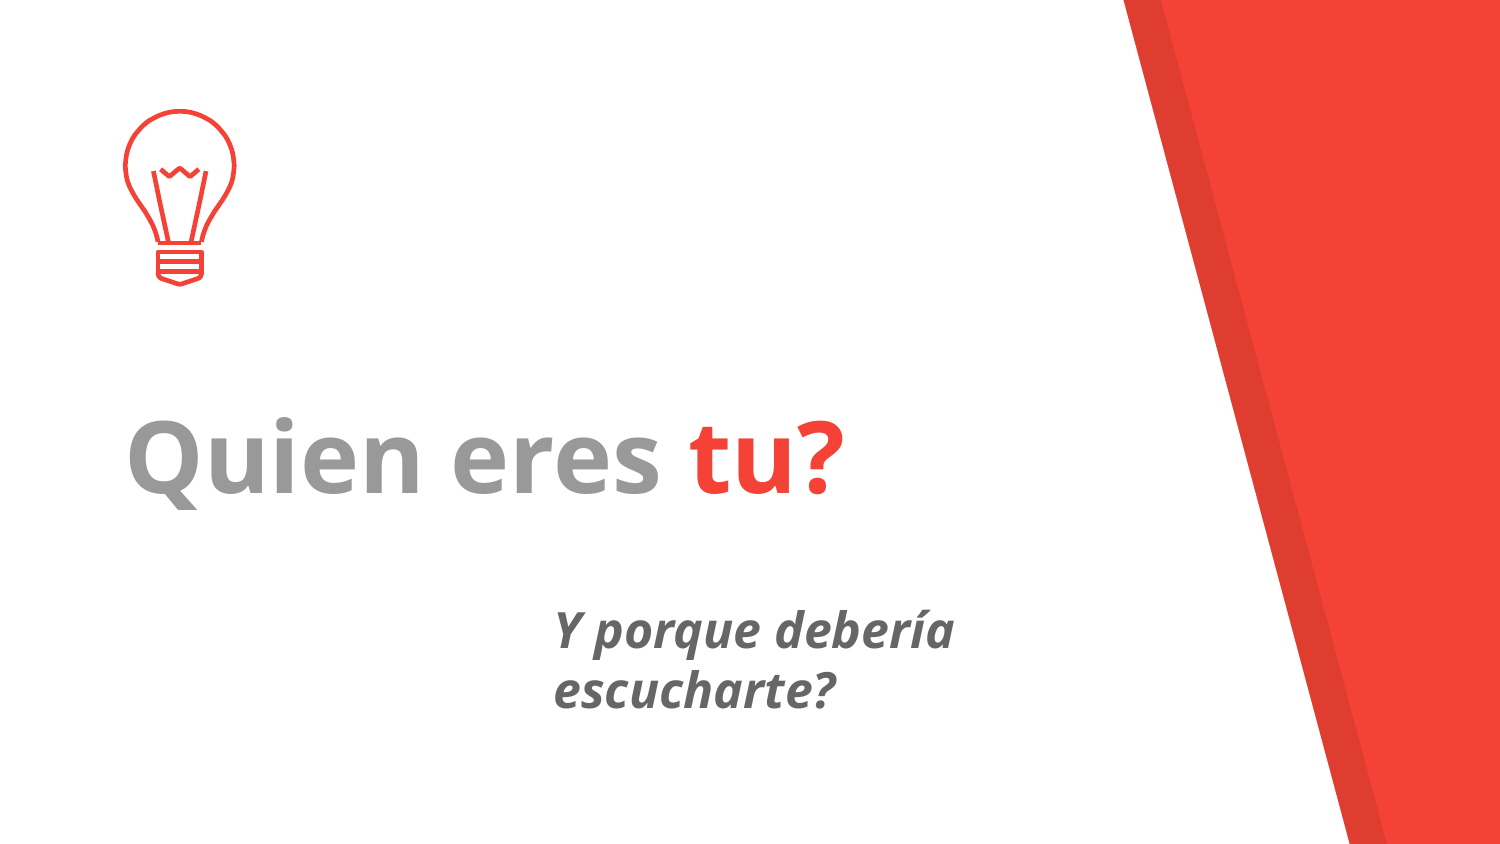

# Quien eres tu?
Y porque debería escucharte?